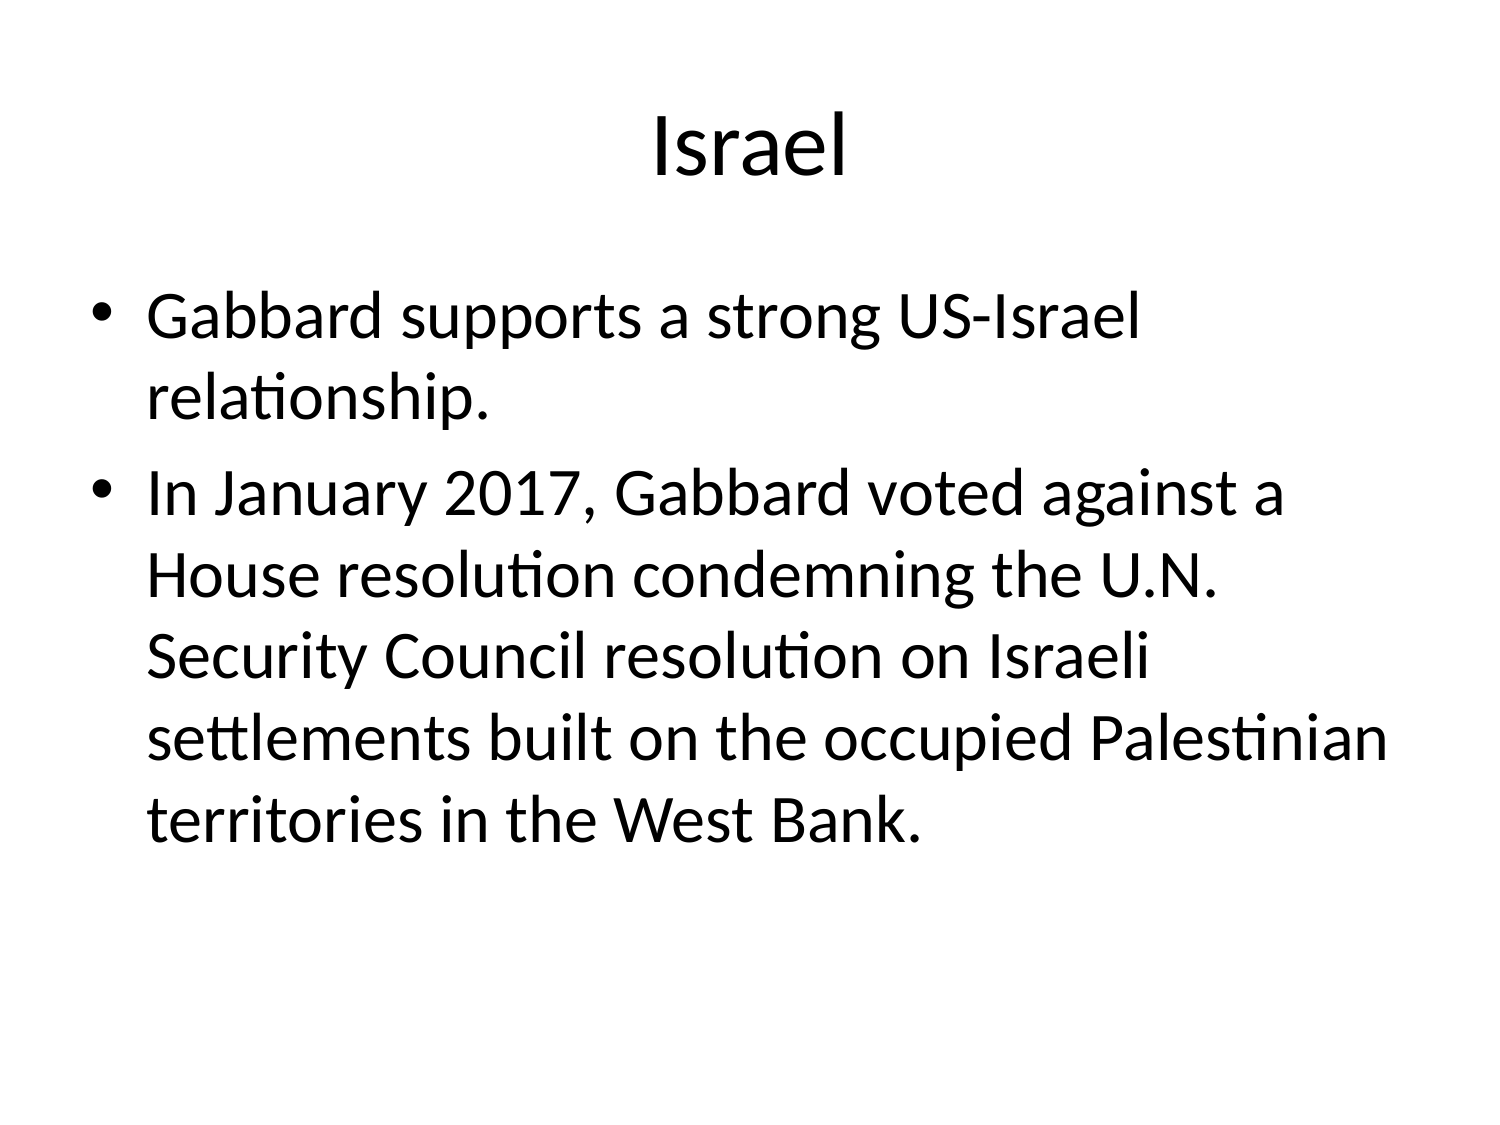

# Israel
Gabbard supports a strong US-Israel relationship.
In January 2017, Gabbard voted against a House resolution condemning the U.N. Security Council resolution on Israeli settlements built on the occupied Palestinian territories in the West Bank.